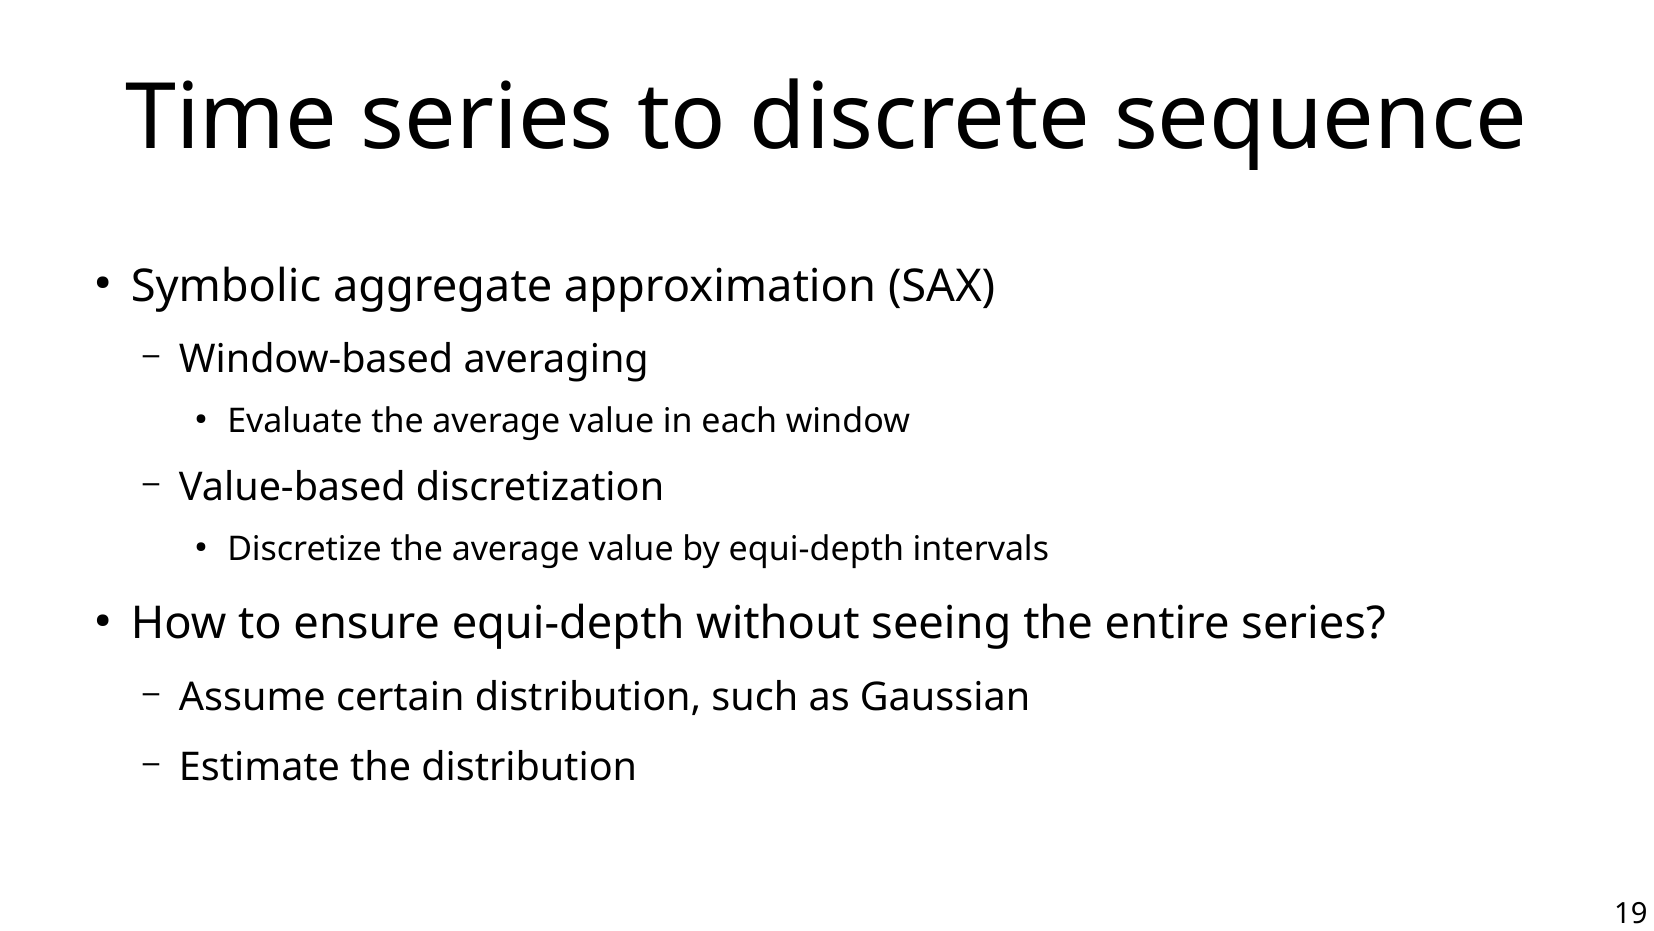

# Time series to discrete sequence
Symbolic aggregate approximation (SAX)
Window-based averaging
Evaluate the average value in each window
Value-based discretization
Discretize the average value by equi-depth intervals
How to ensure equi-depth without seeing the entire series?
Assume certain distribution, such as Gaussian
Estimate the distribution
19